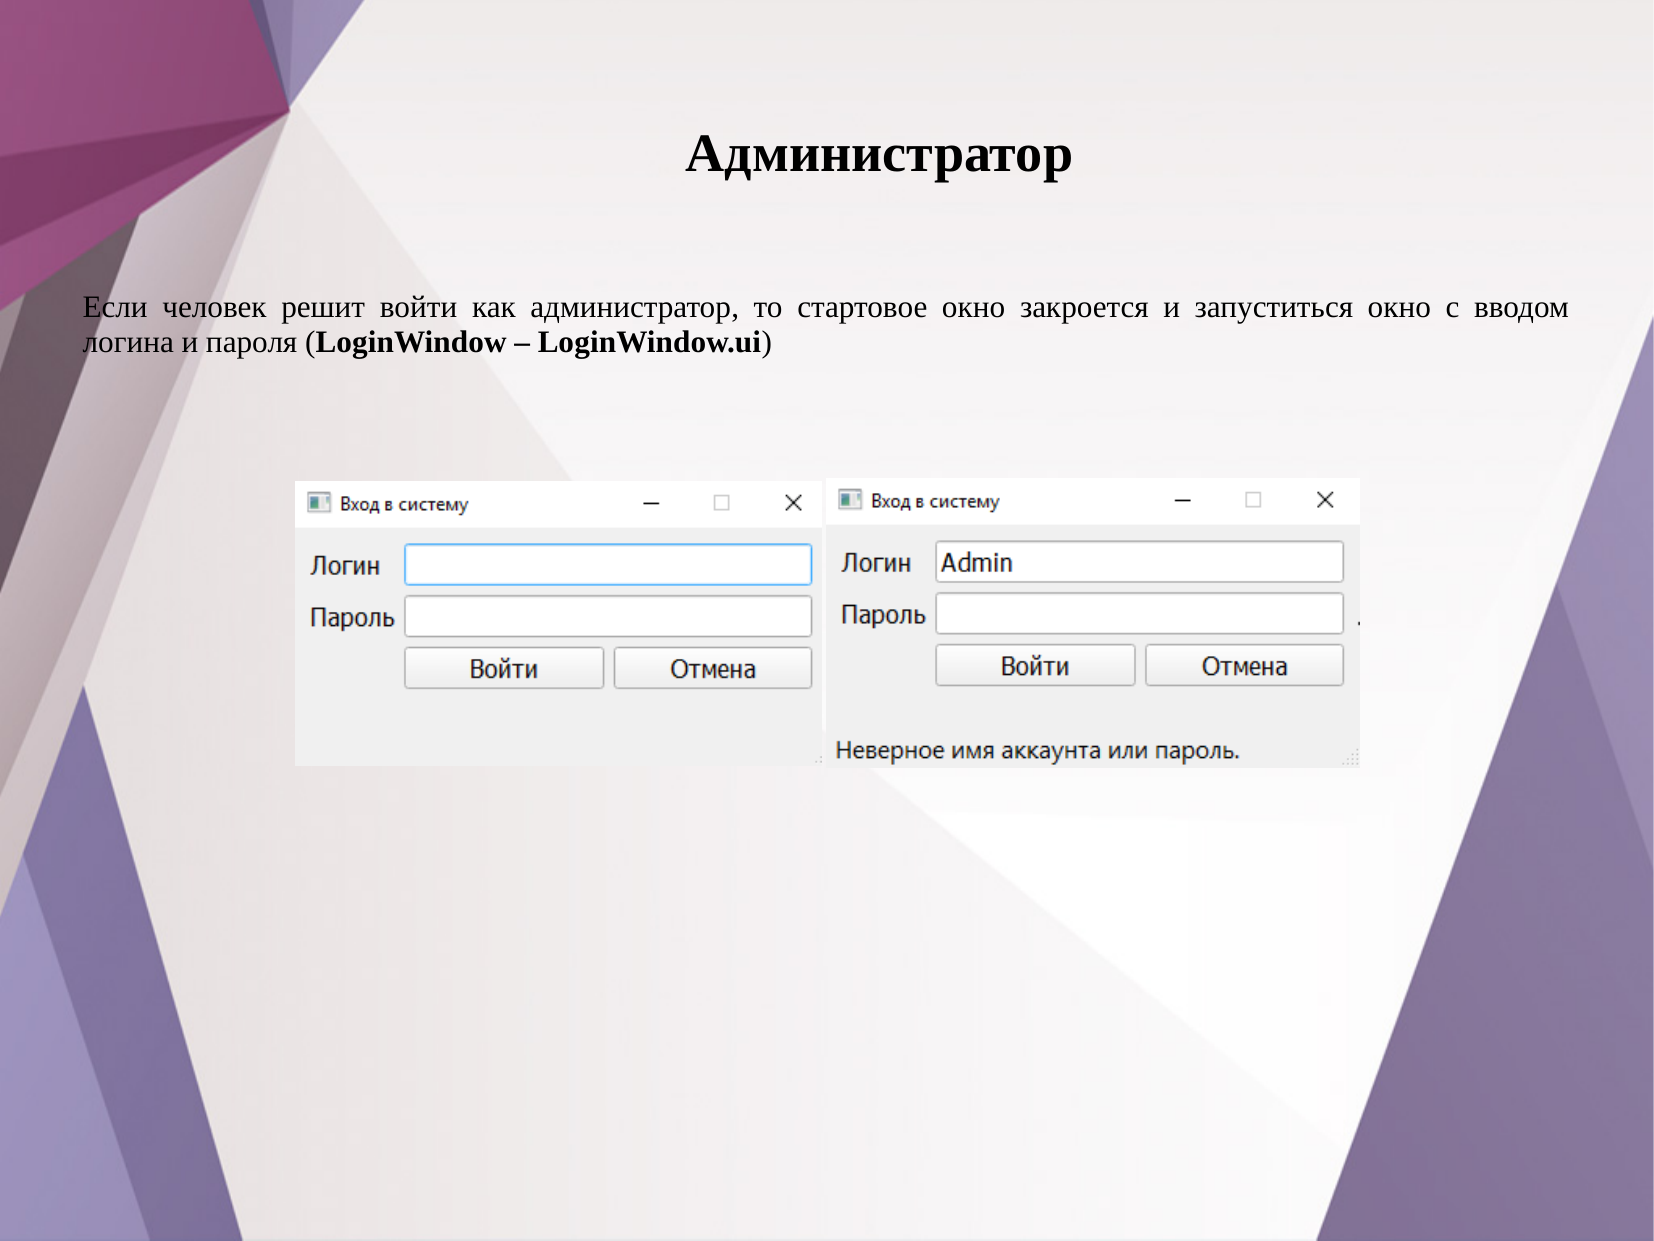

# Администратор
Если человек решит войти как администратор, то стартовое окно закроется и запуститься окно с вводом логина и пароля (LoginWindow – LoginWindow.ui)